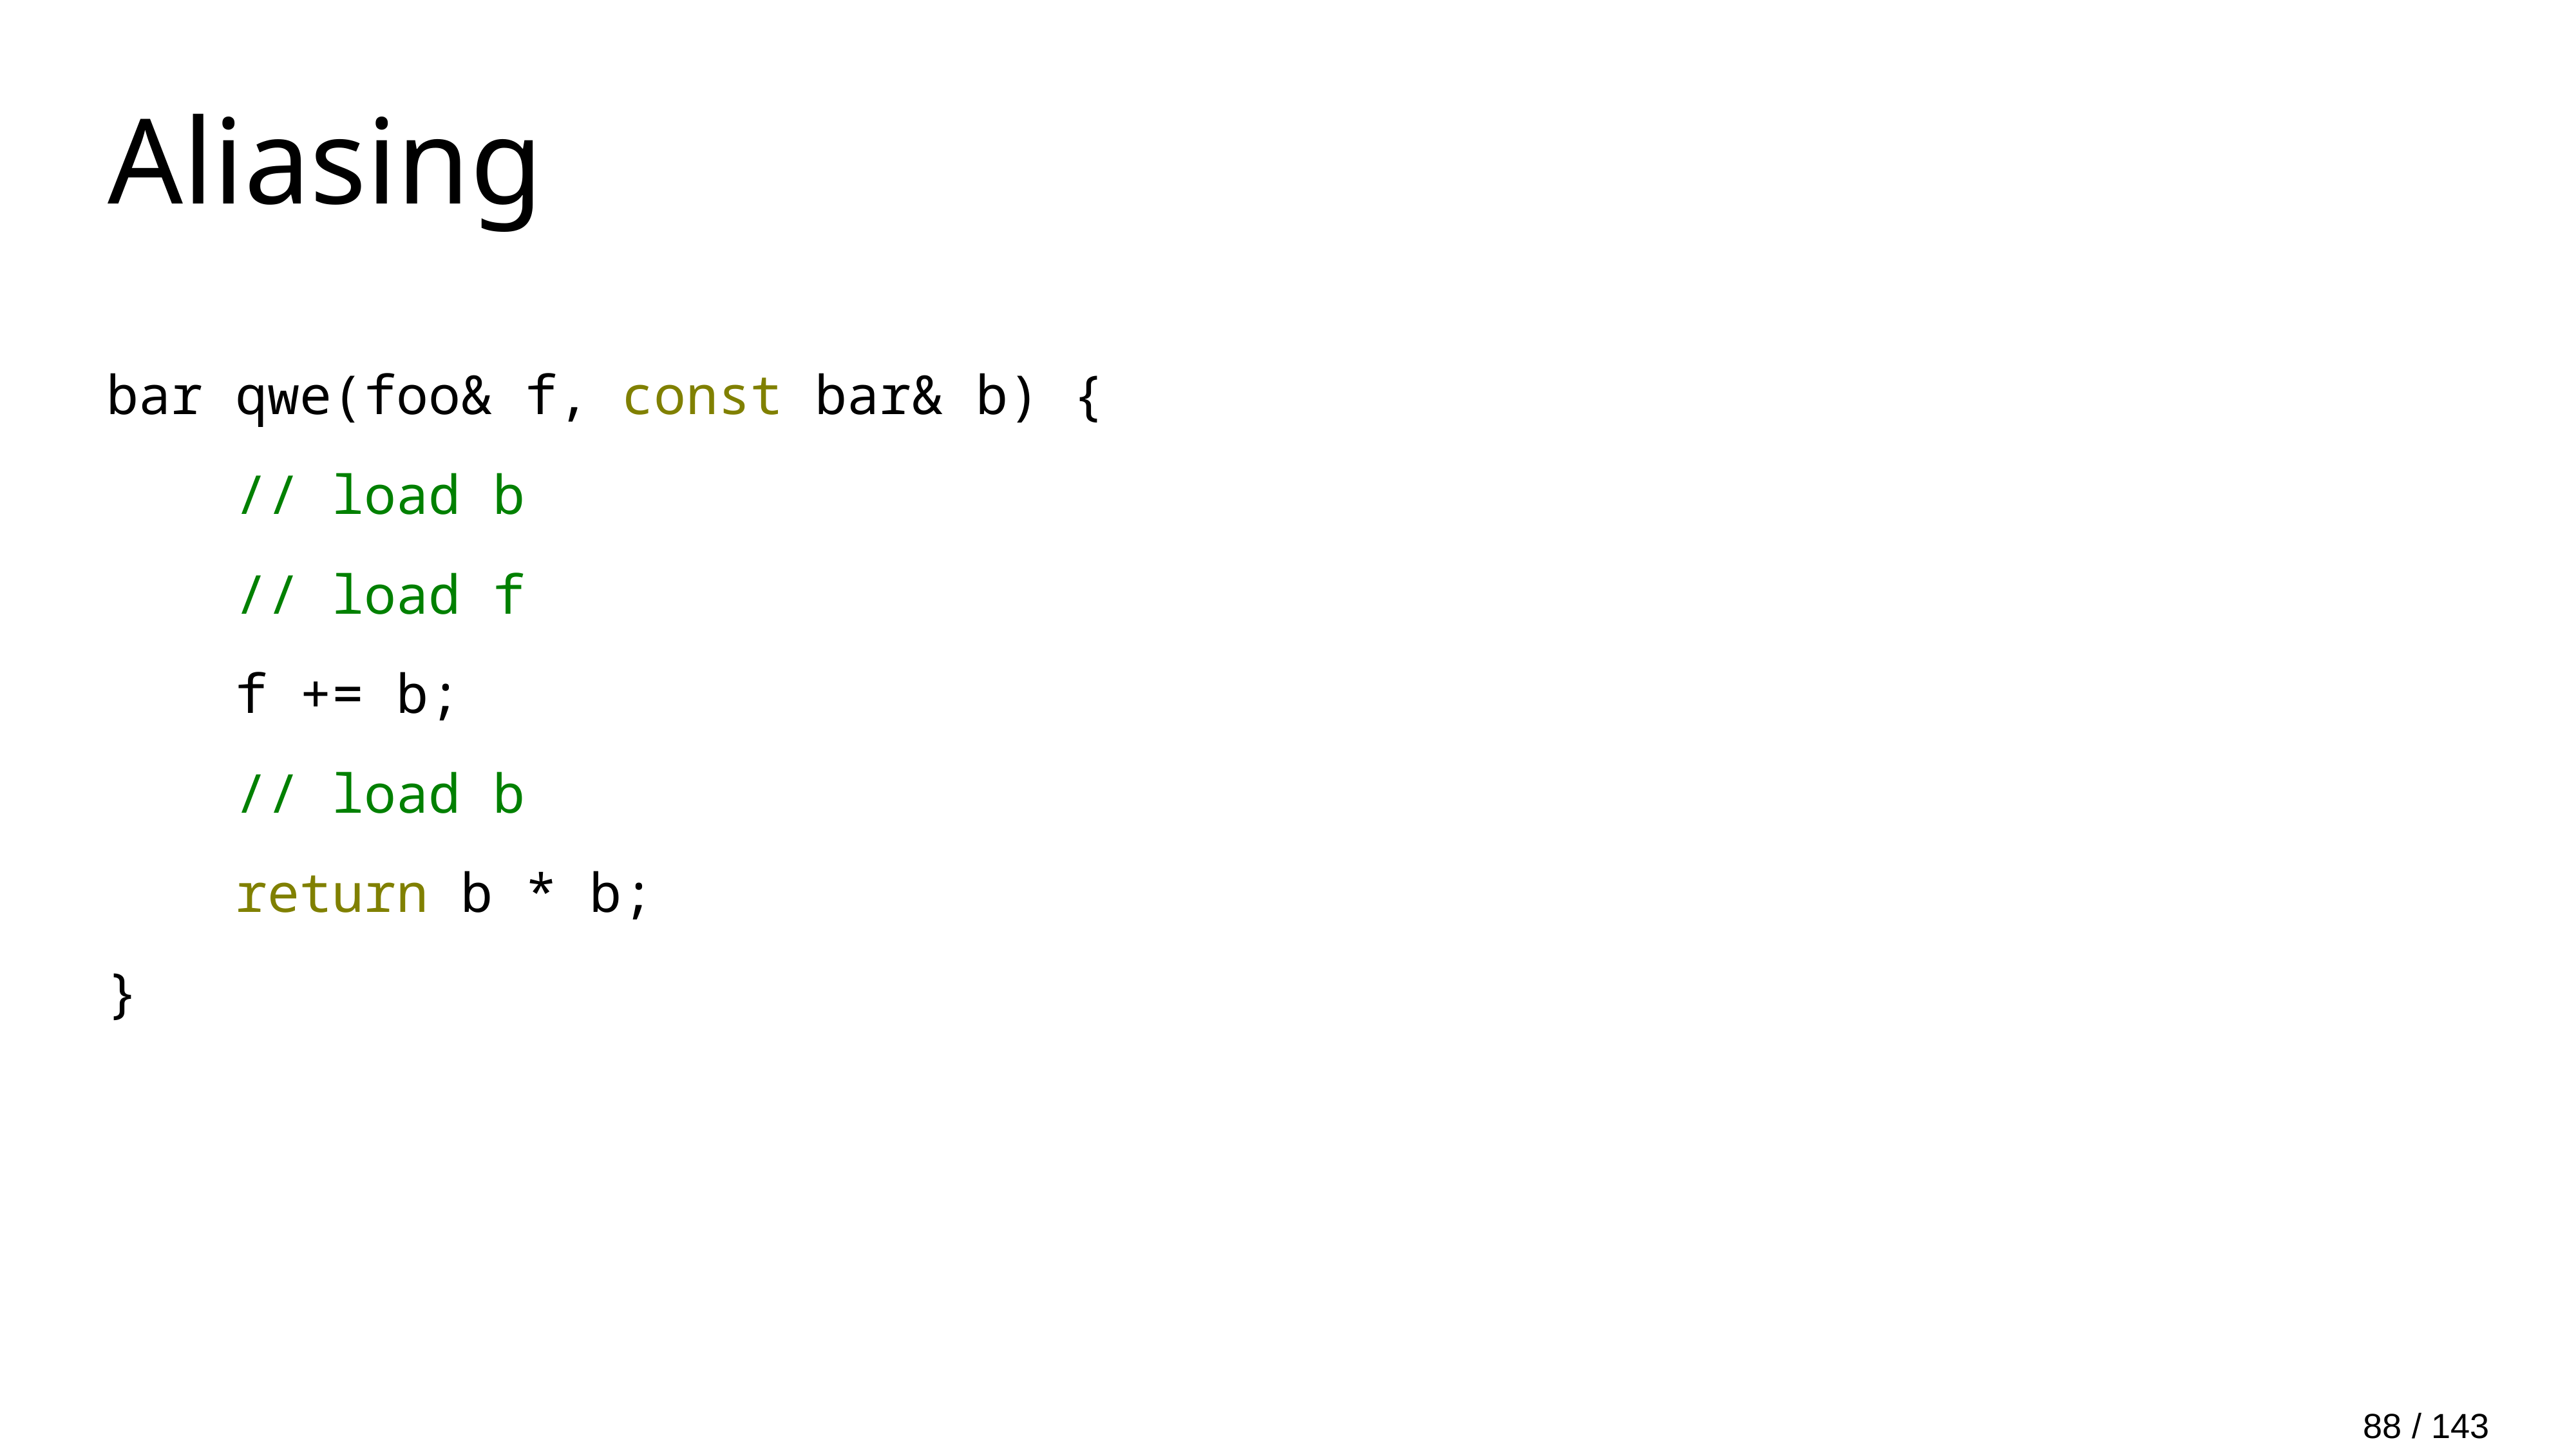

# Aliasing
bar qwe(foo& f, const bar& b) {
 // load b
 // load f
 f += b;
 // load b
 return b * b;
}